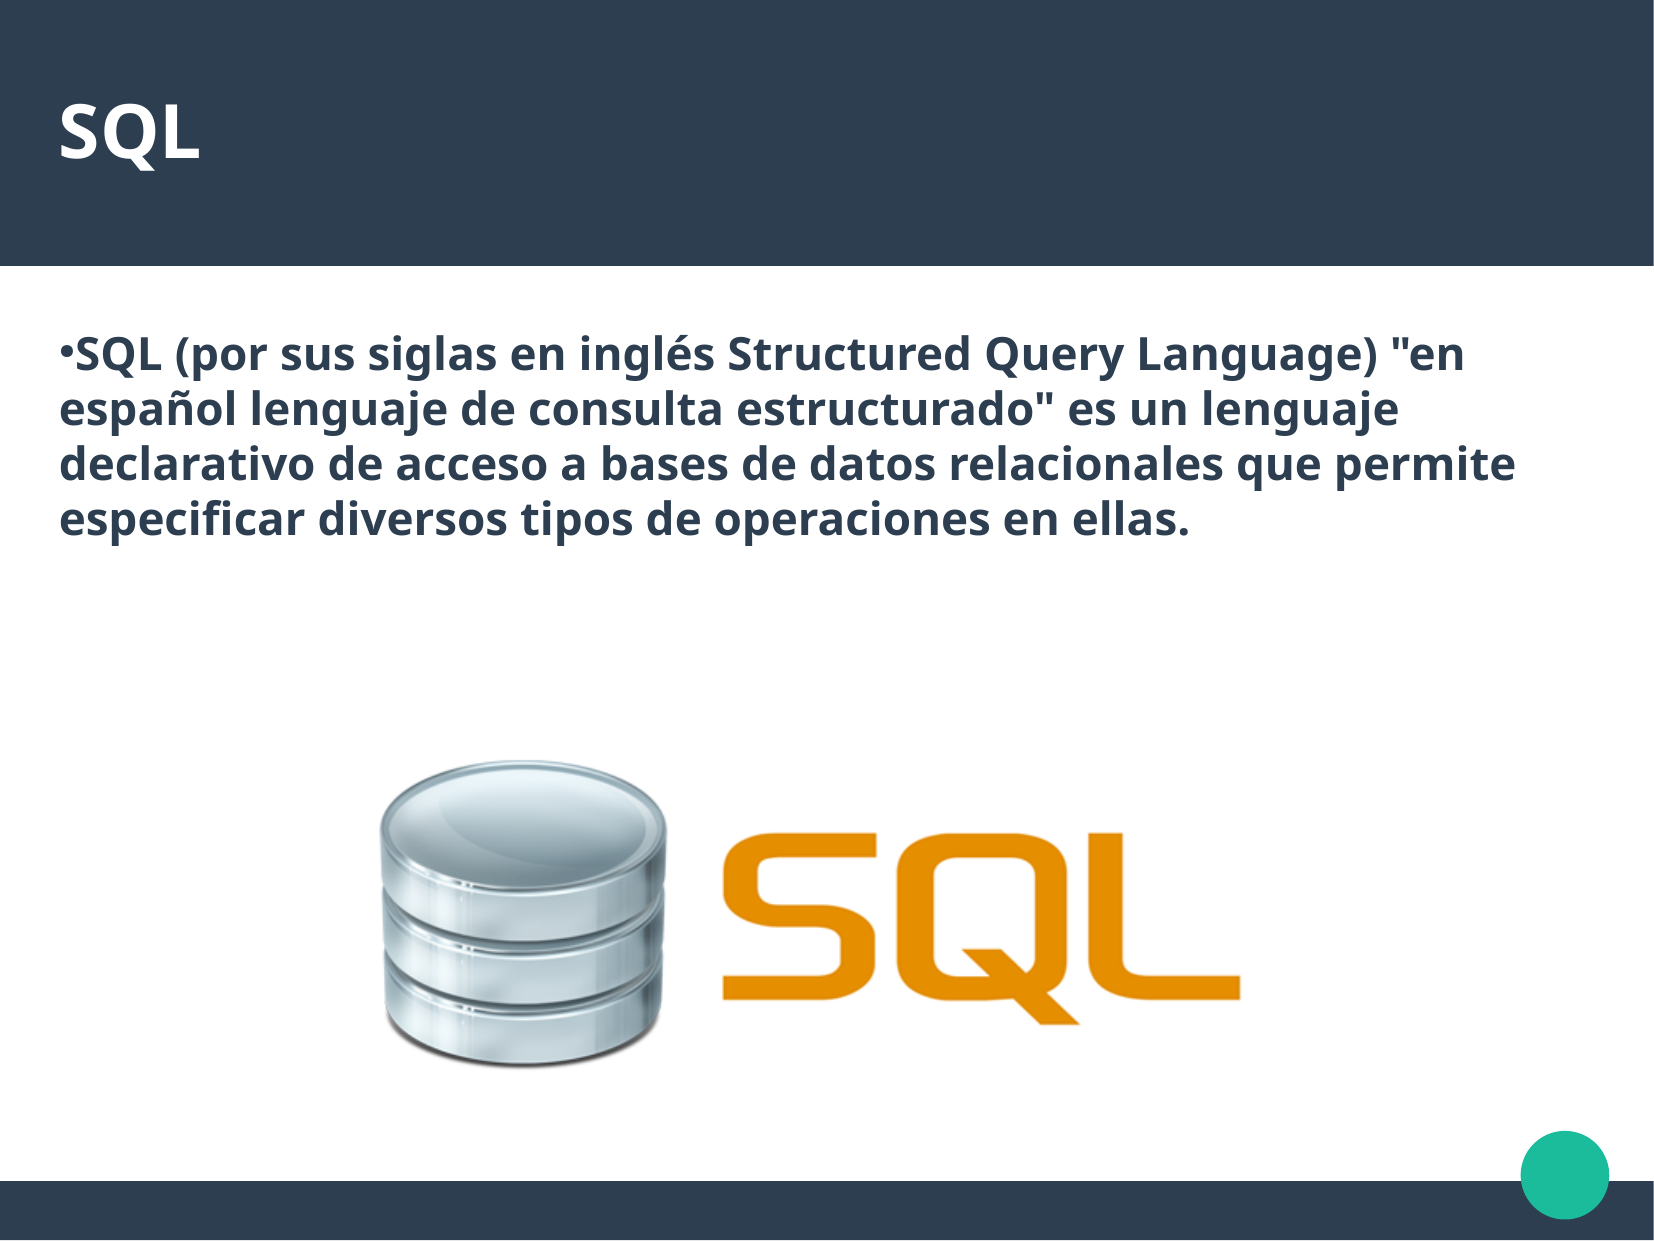

# SQL
SQL (por sus siglas en inglés Structured Query Language) "en español lenguaje de consulta estructurado" es un lenguaje declarativo de acceso a bases de datos relacionales que permite especificar diversos tipos de operaciones en ellas.